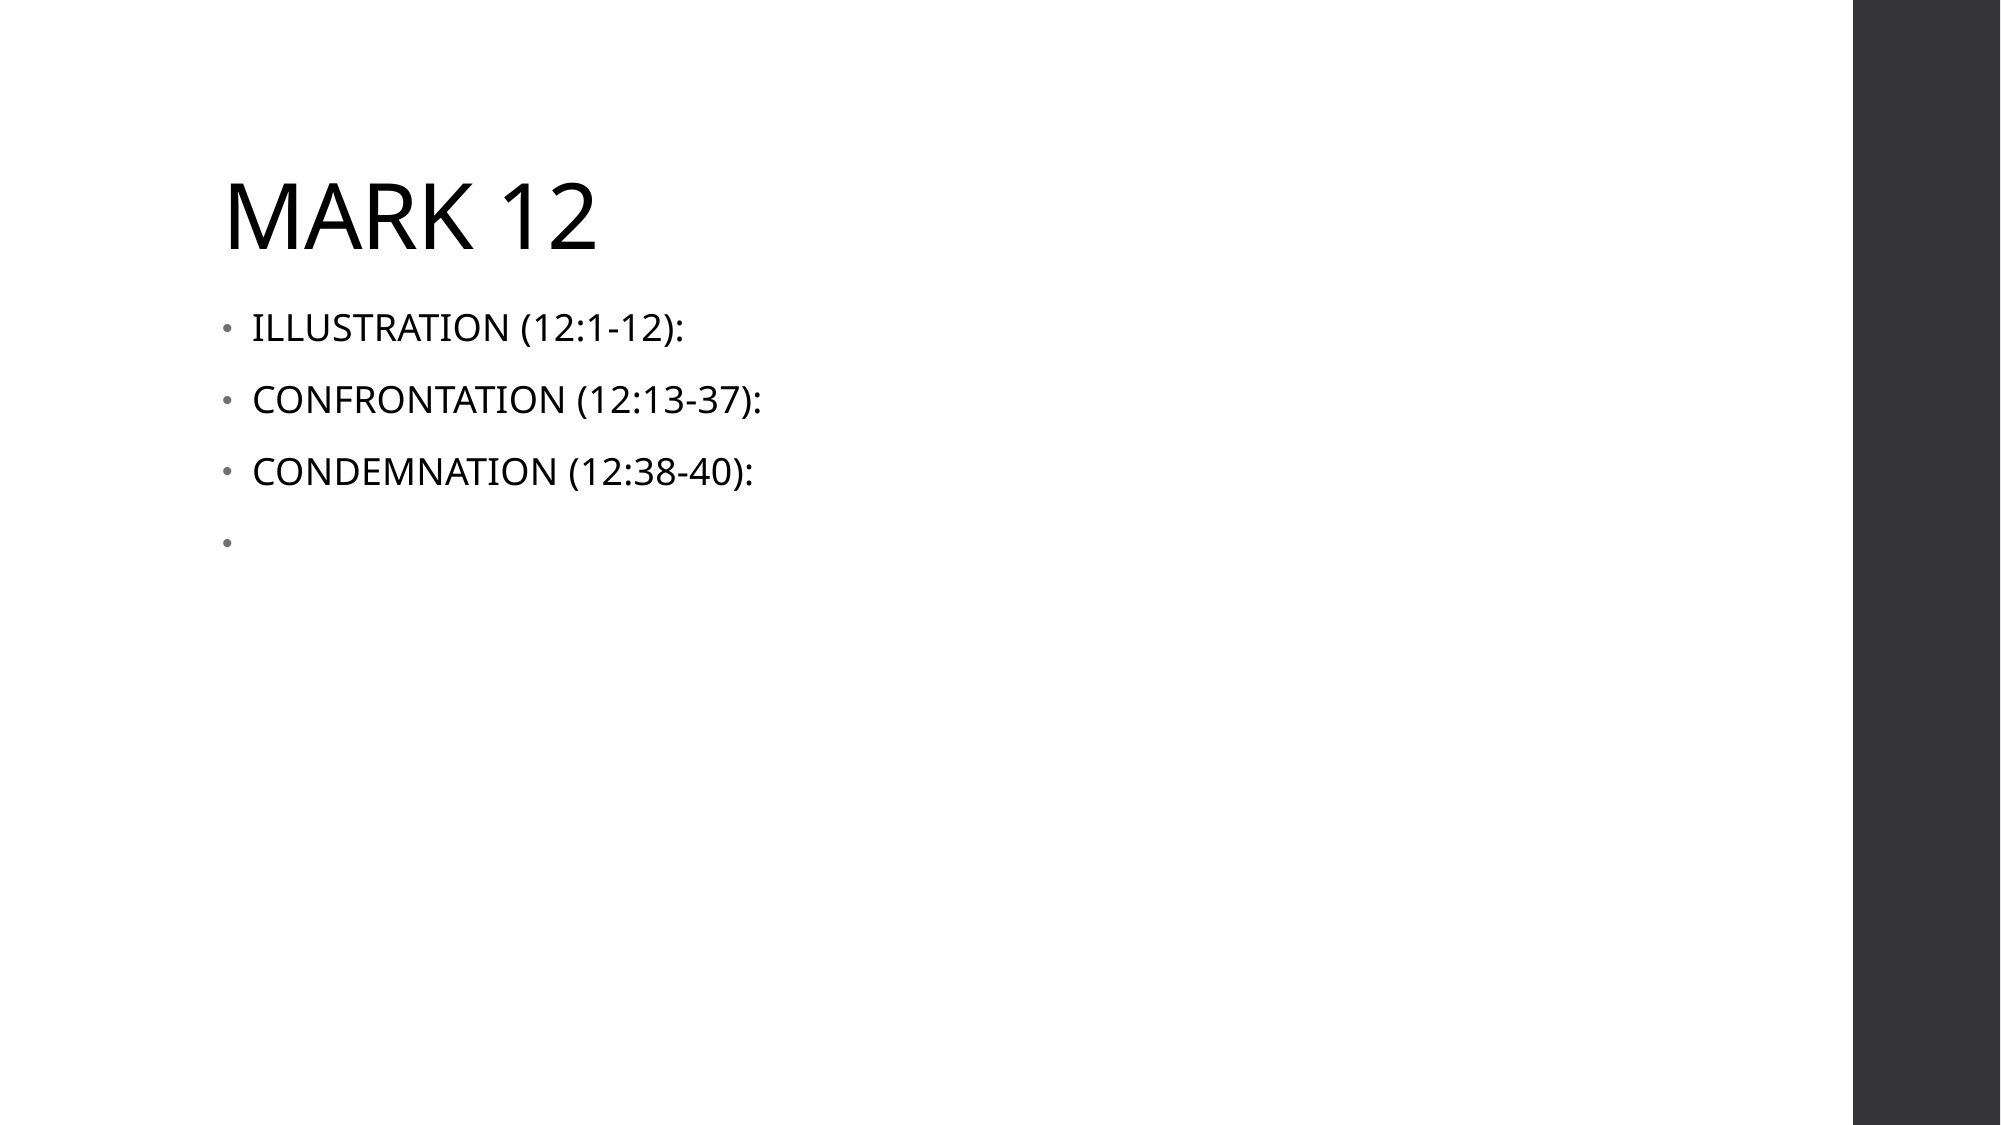

# MARK 12
ILLUSTRATION (12:1-12):
CONFRONTATION (12:13-37):
CONDEMNATION (12:38-40):